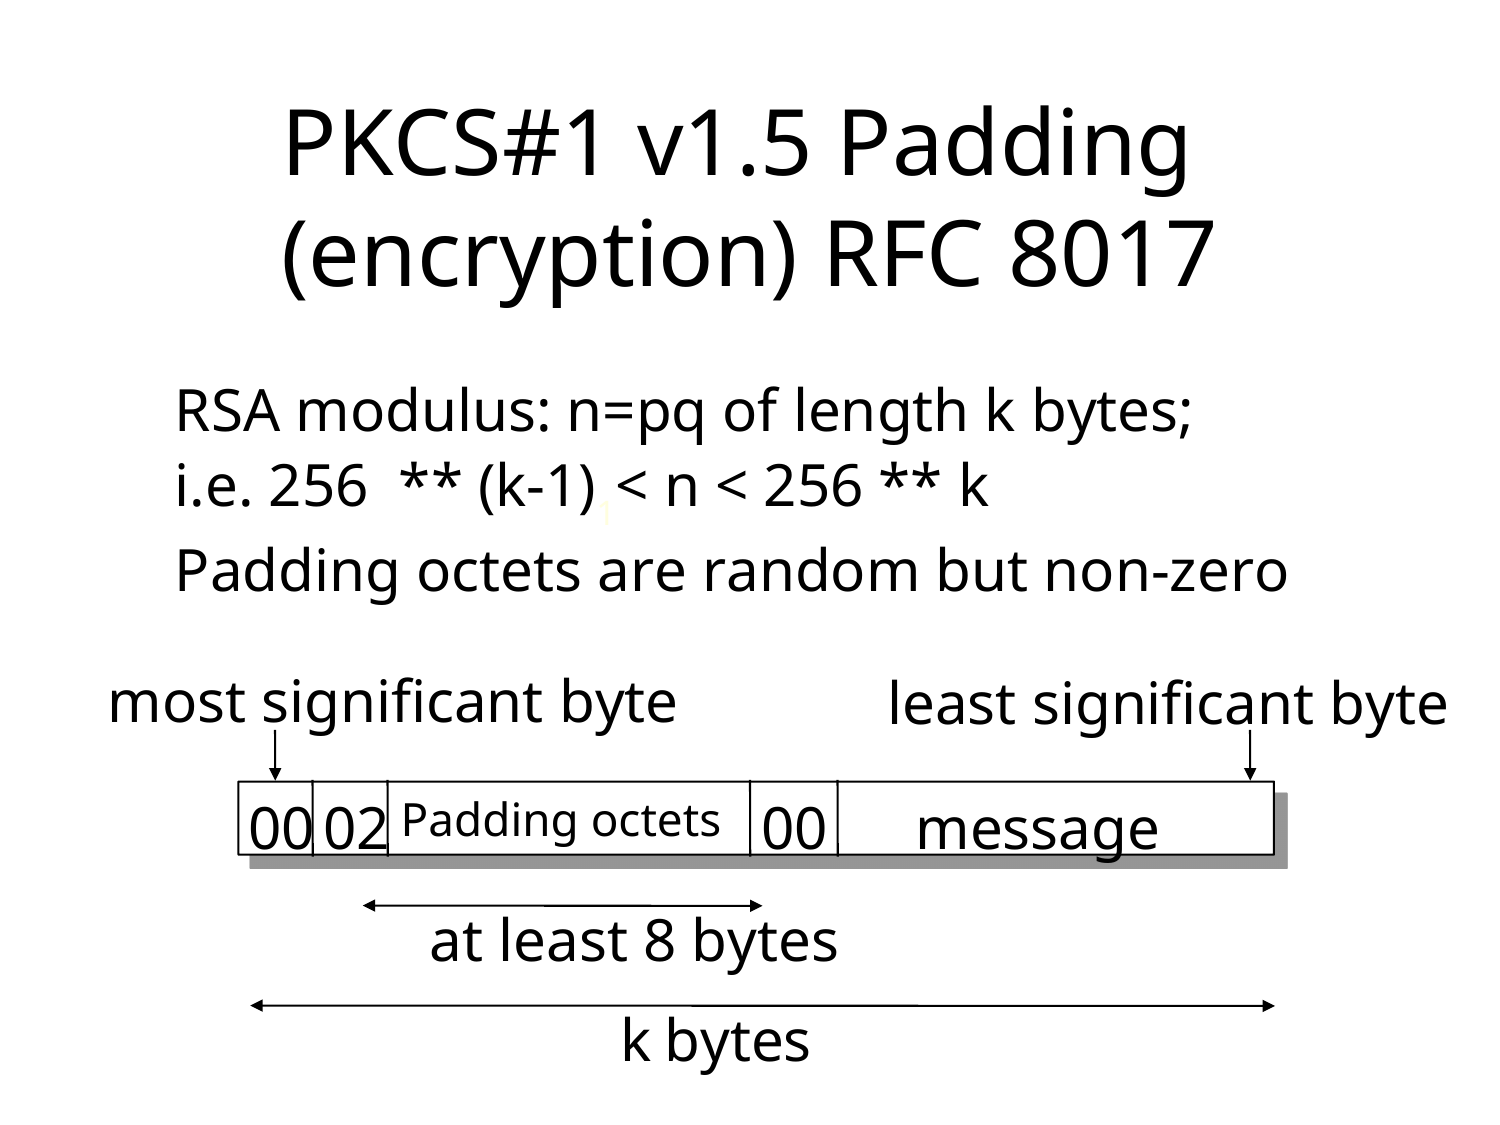

PKCS#1 v1.5 Padding
(encryption) RFC 8017
RSA modulus: n=pq of length k bytes;
i.e. 256 ** (k-1)1< n < 256 ** k
Padding octets are random but non-zero
most significant byte
least significant byte
00
02
Padding octets
00
message
at least 8 bytes
k bytes